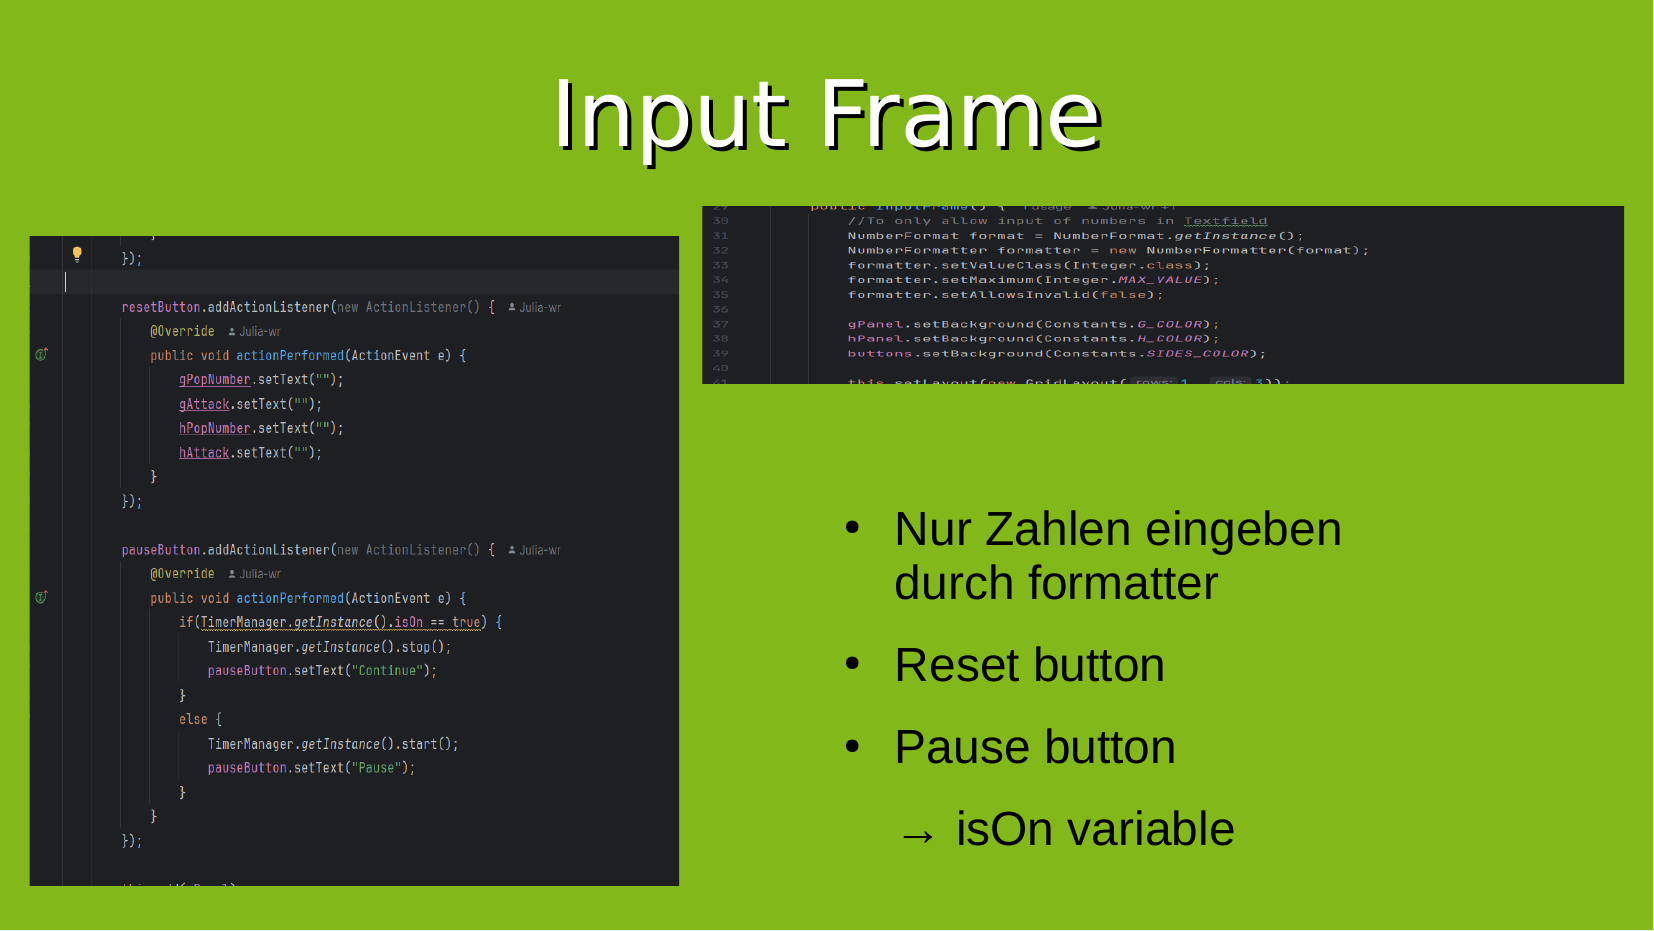

# Input Frame
Nur Zahlen eingeben durch formatter
Reset button
Pause button
→ isOn variable